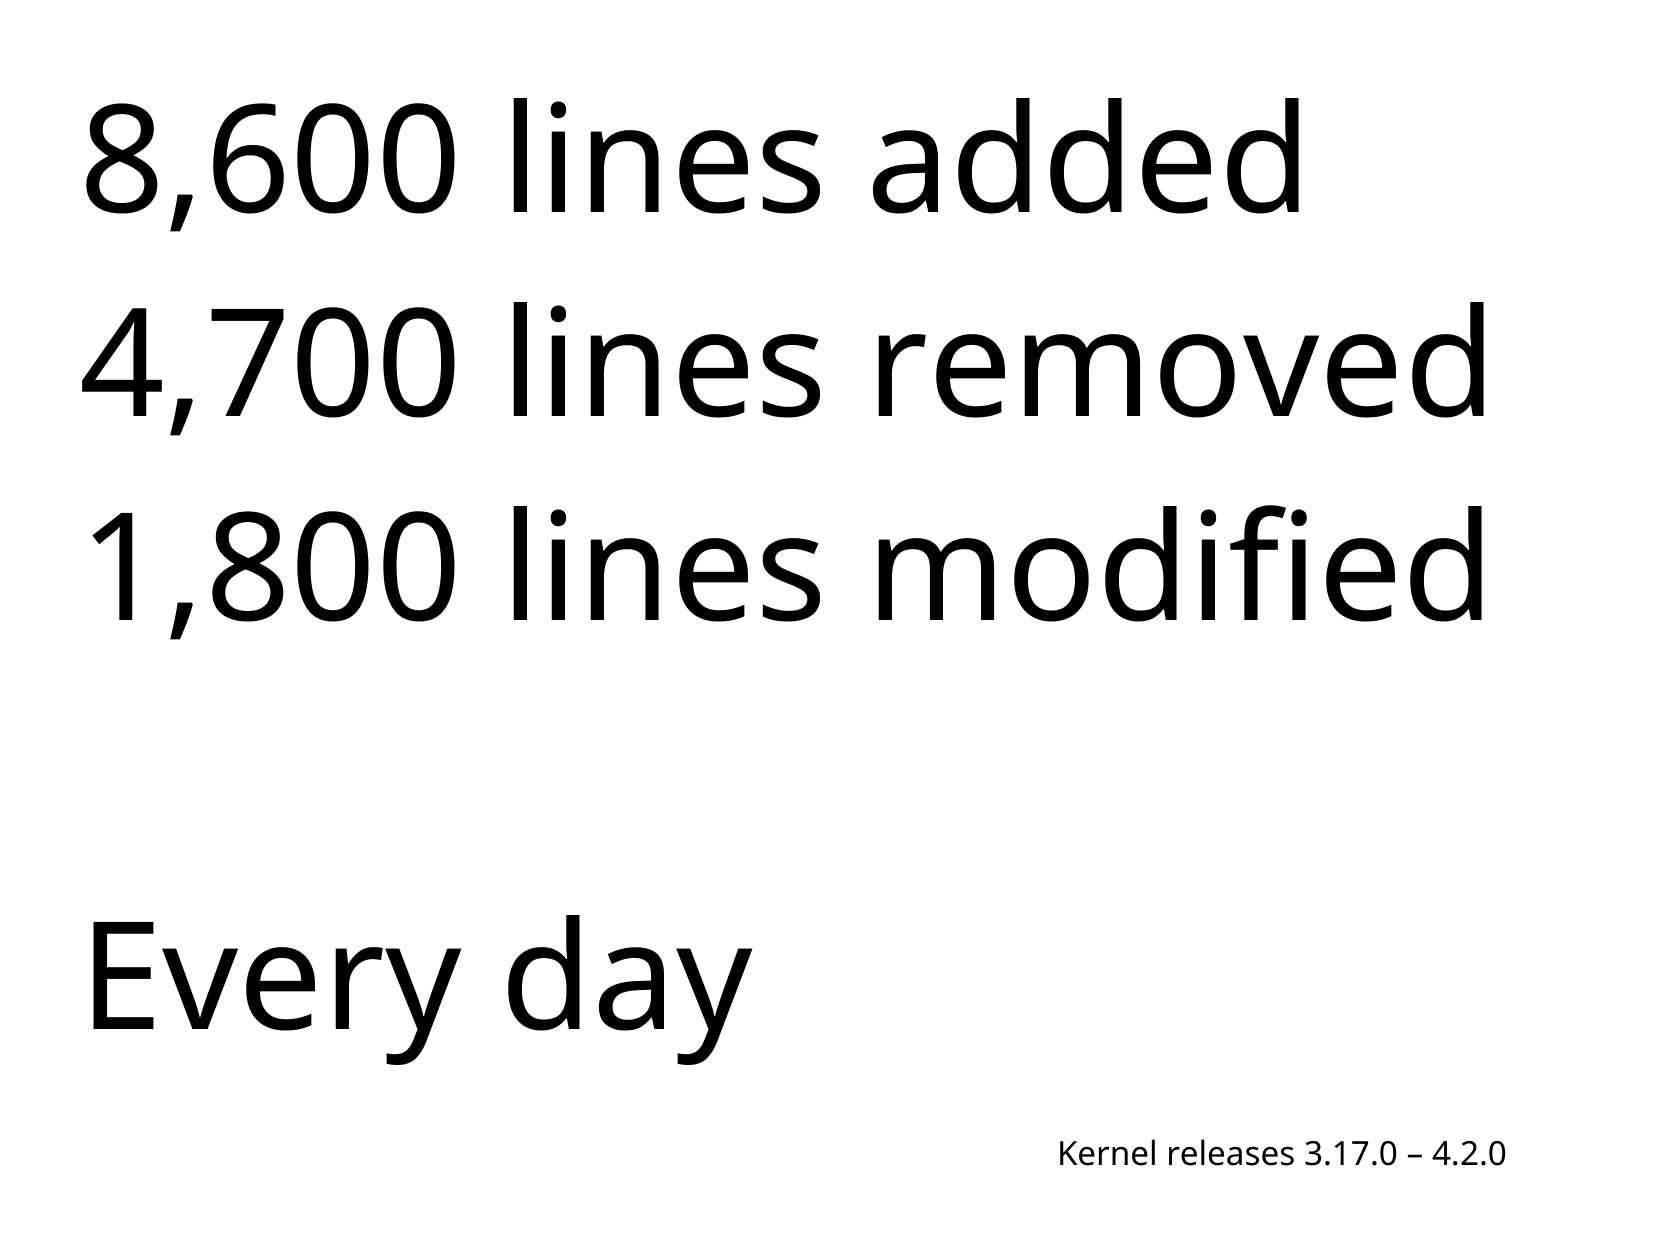

8,600 lines added
4,700 lines removed
1,800 lines modified
Every day
Kernel releases 3.17.0 – 4.2.0